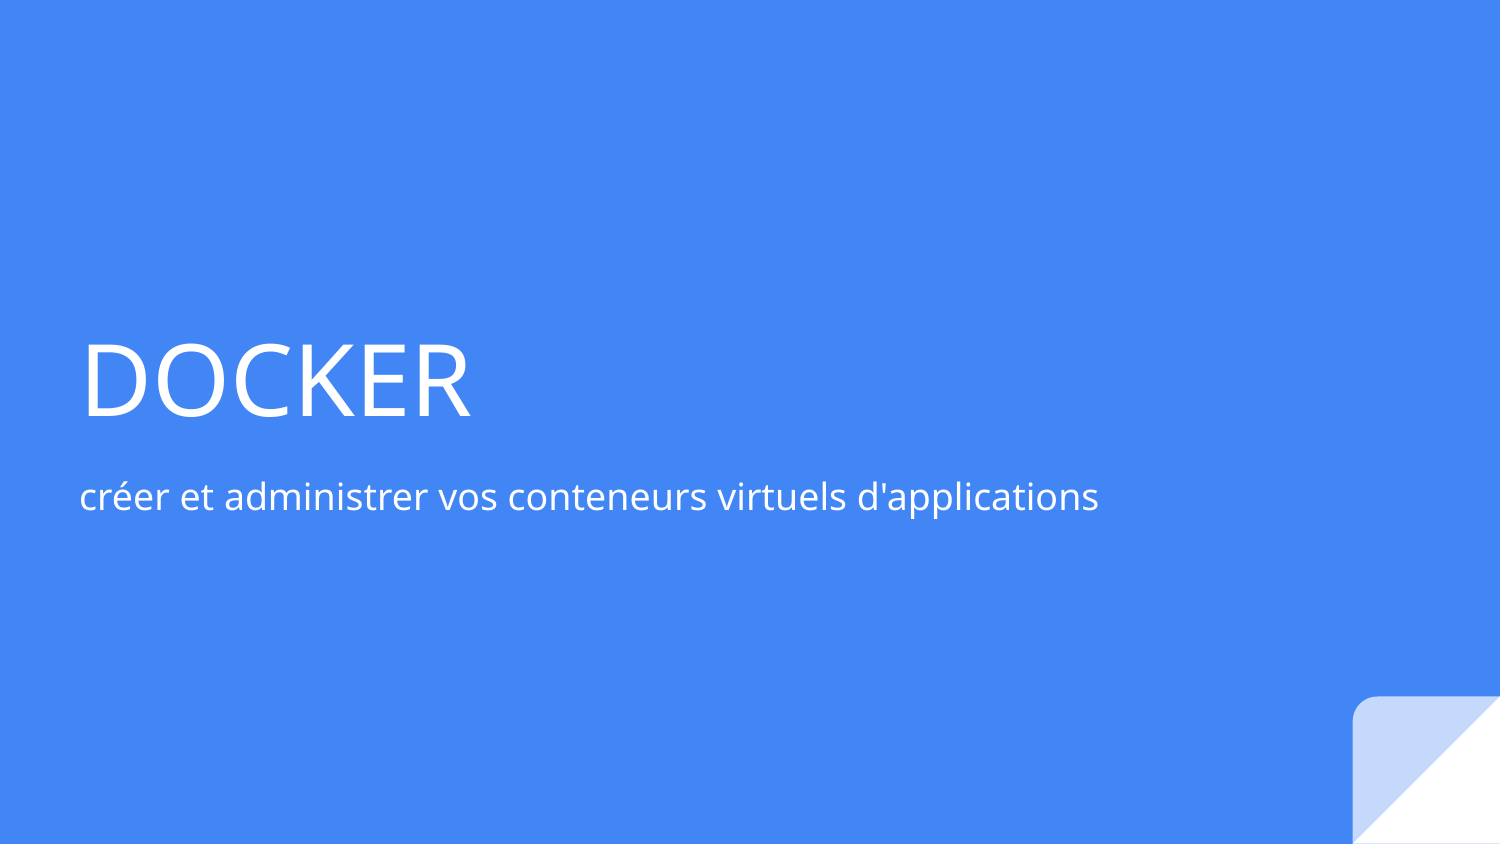

# DOCKER
créer et administrer vos conteneurs virtuels d'applications